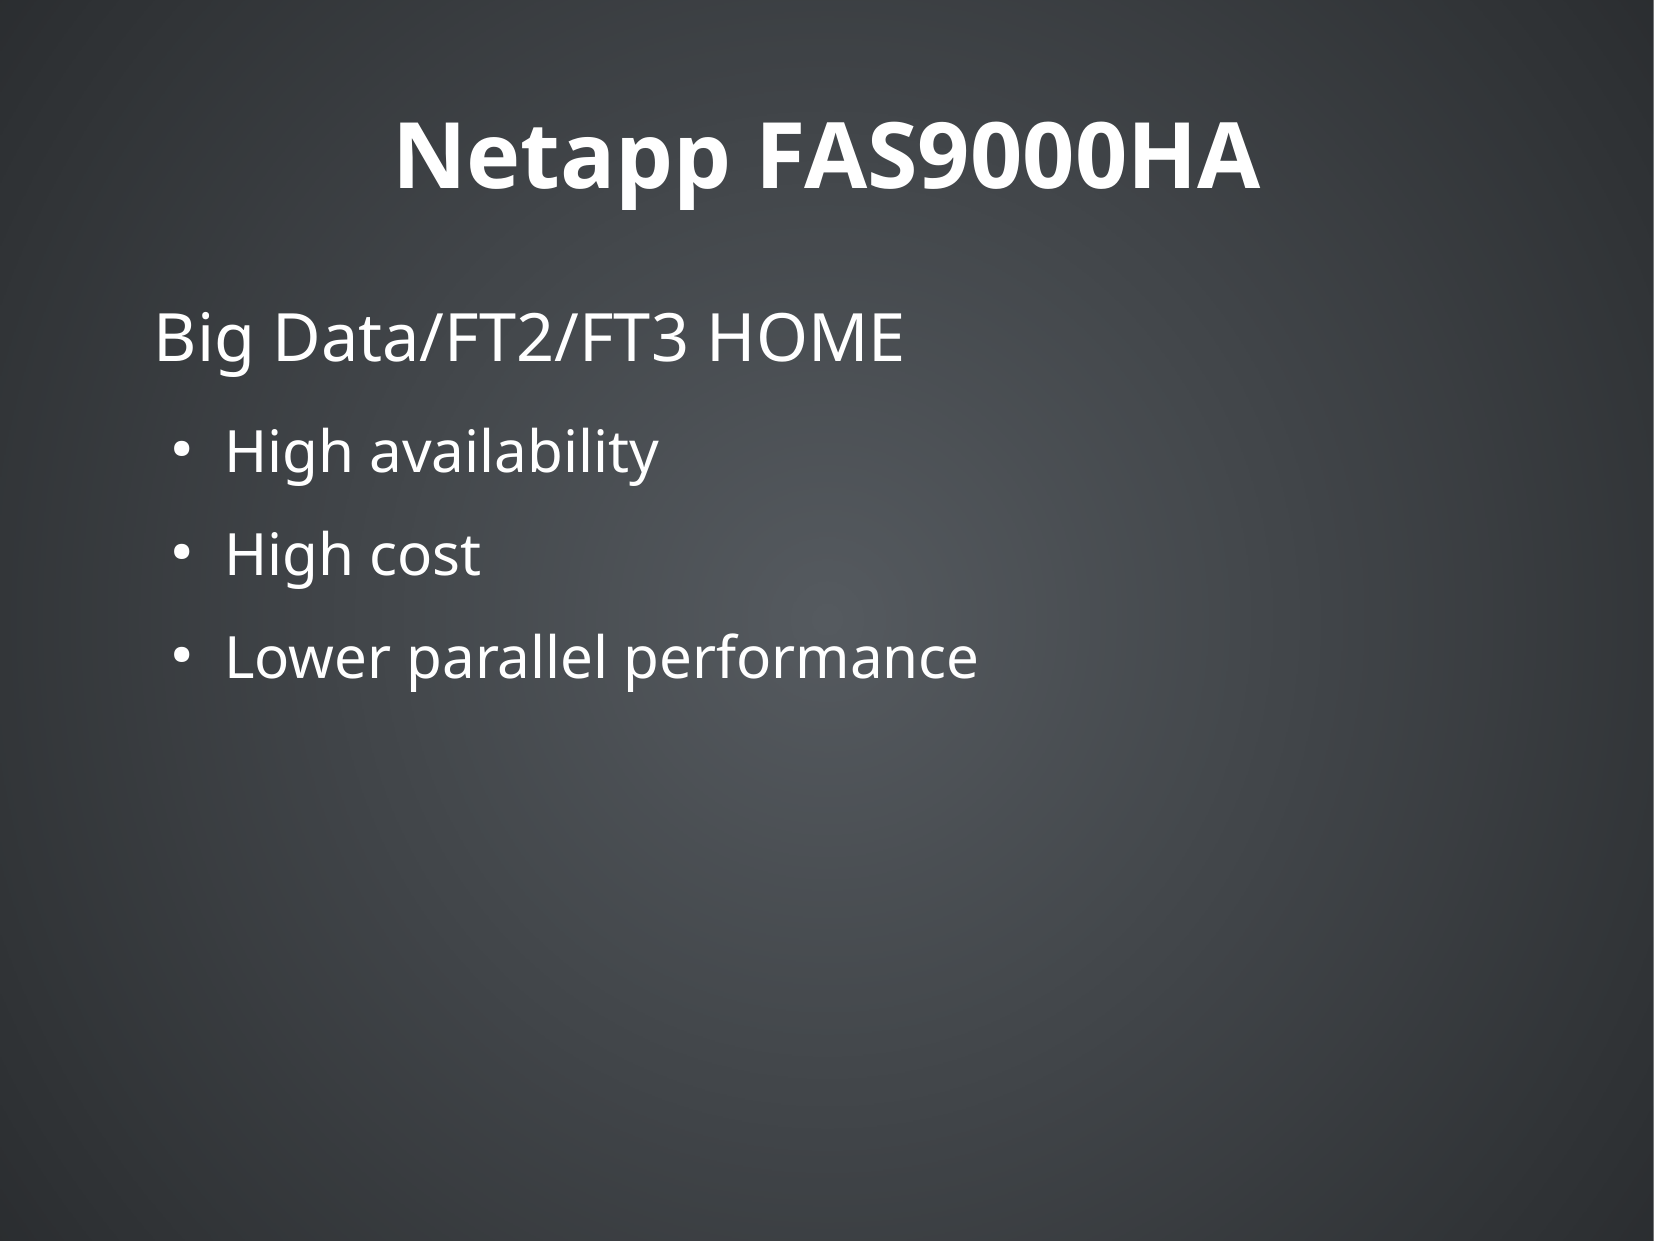

# Netapp FAS9000HA
Big Data/FT2/FT3 HOME
High availability
High cost
Lower parallel performance